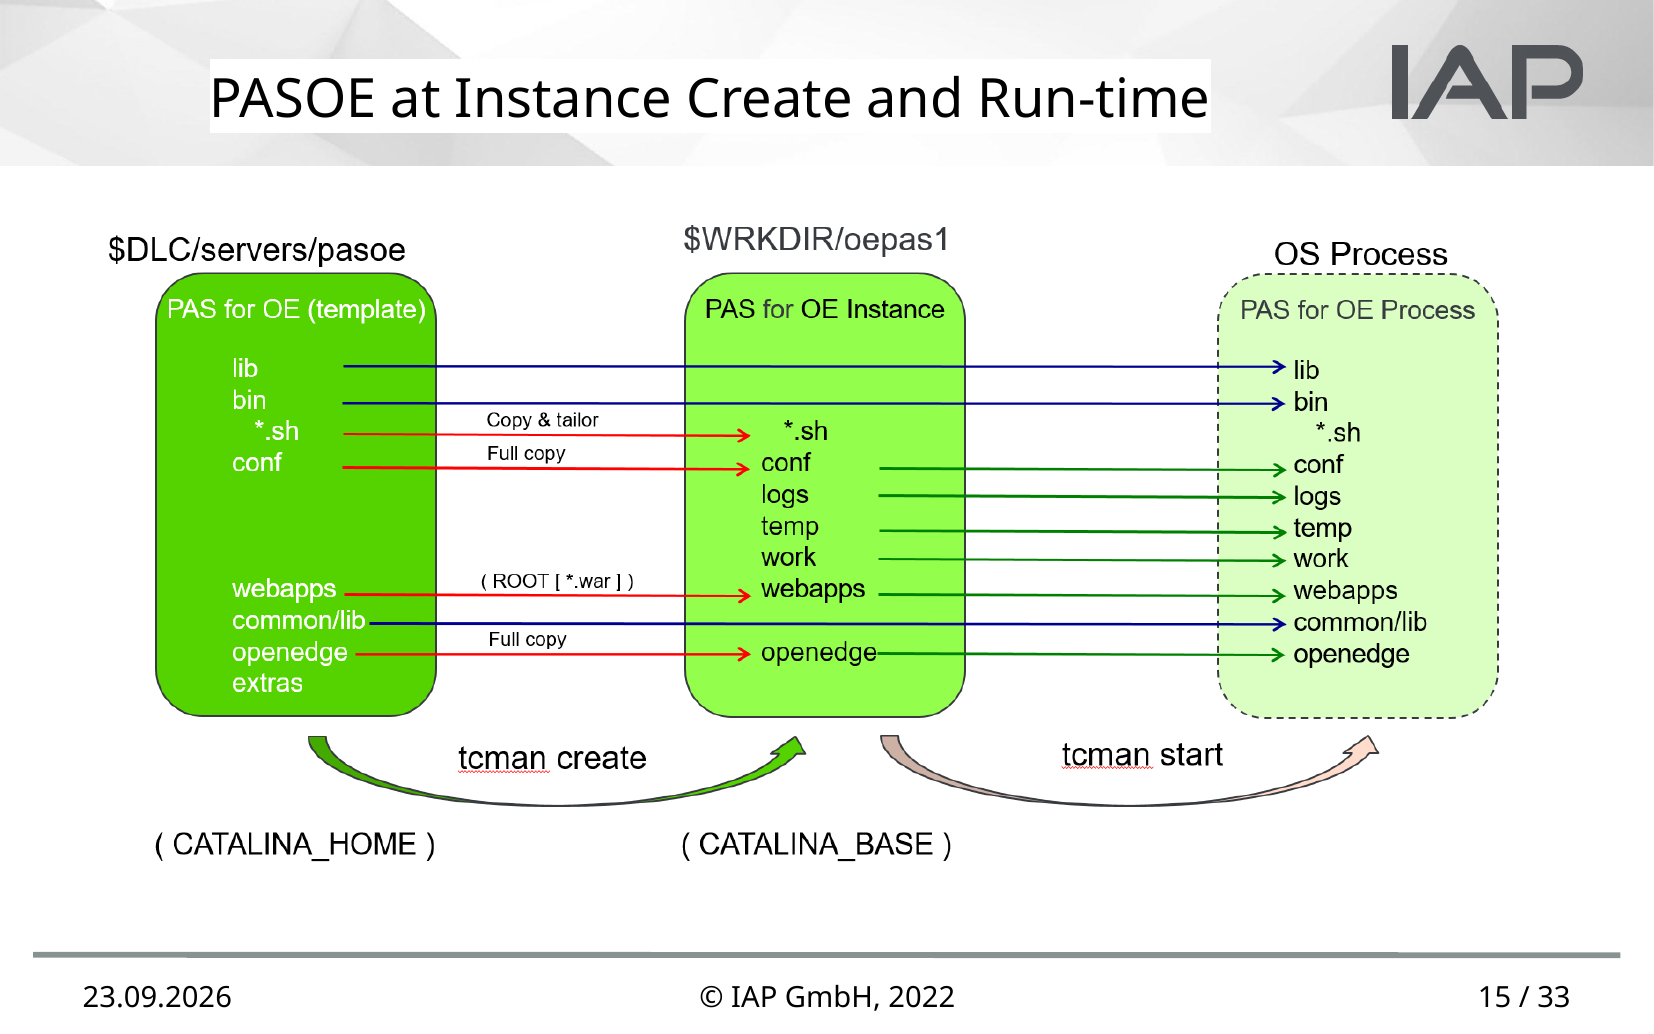

# PASOE at Instance Create and Run-time
© IAP GmbH, 2022
15